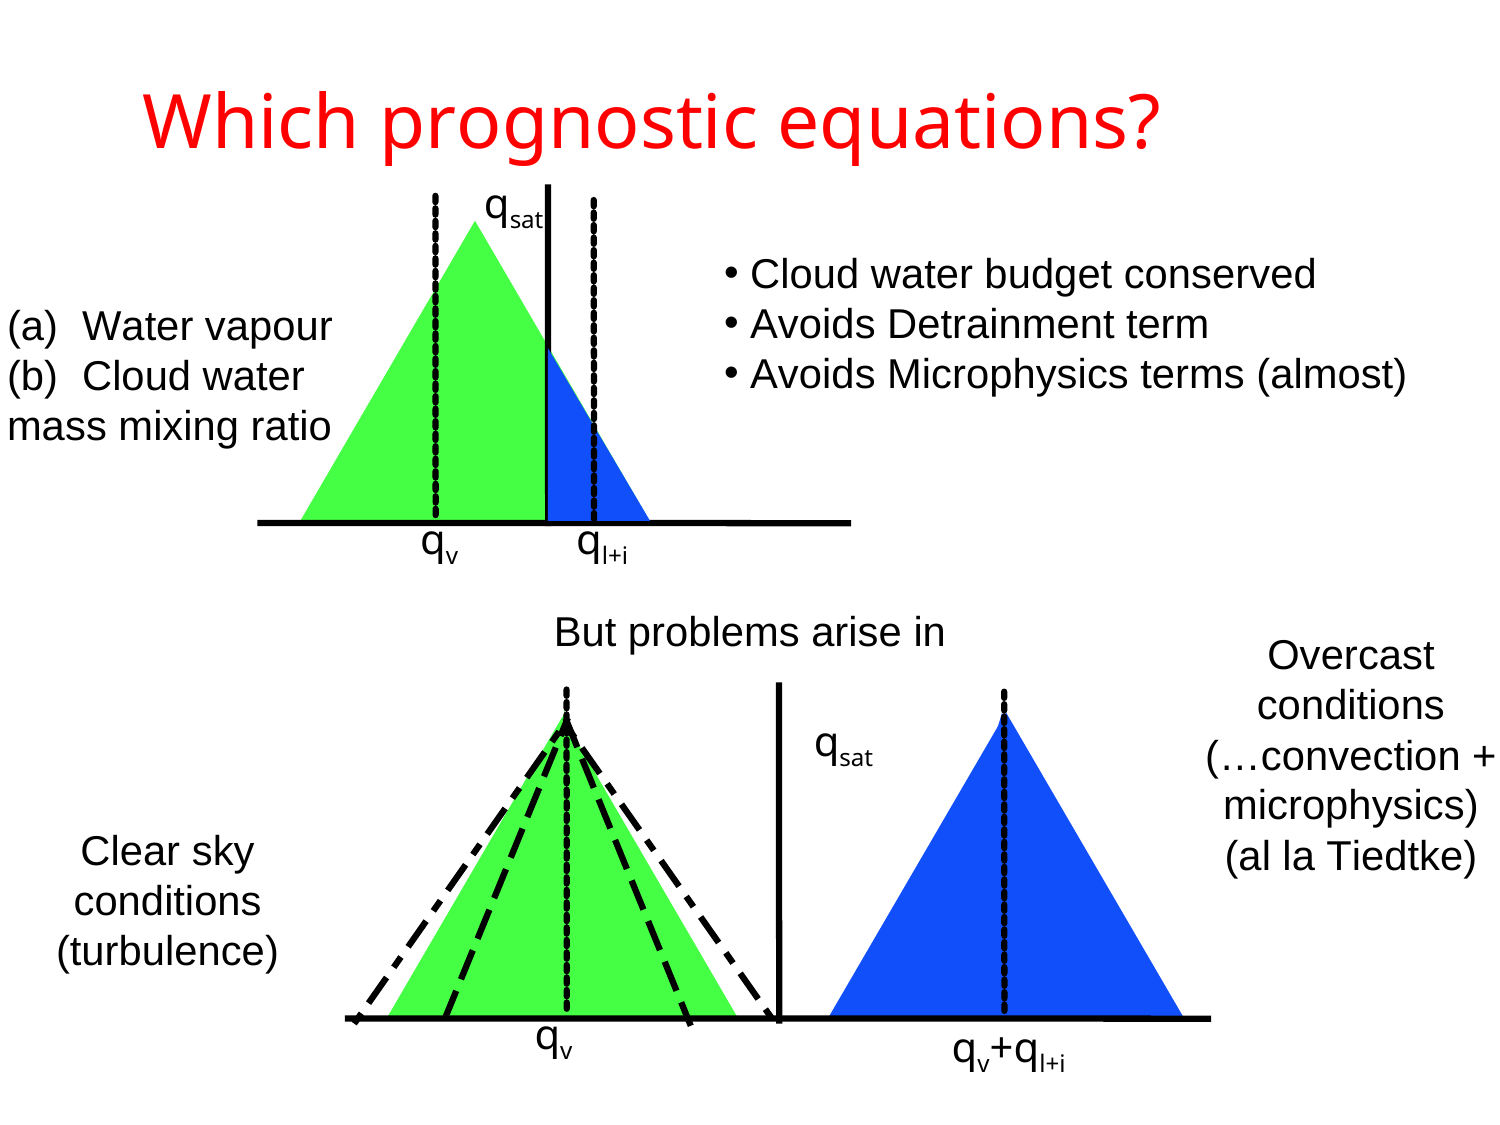

# Which prognostic equations?
qsat
 Cloud water budget conserved
 Avoids Detrainment term
 Avoids Microphysics terms (almost)‏
Water vapour
Cloud water
mass mixing ratio
qv
ql+i
But problems arise in
Overcast conditions
(…convection +
microphysics)‏
(al la Tiedtke)‏
qv
qv+ql+i
qsat
Clear sky conditions
(turbulence)‏